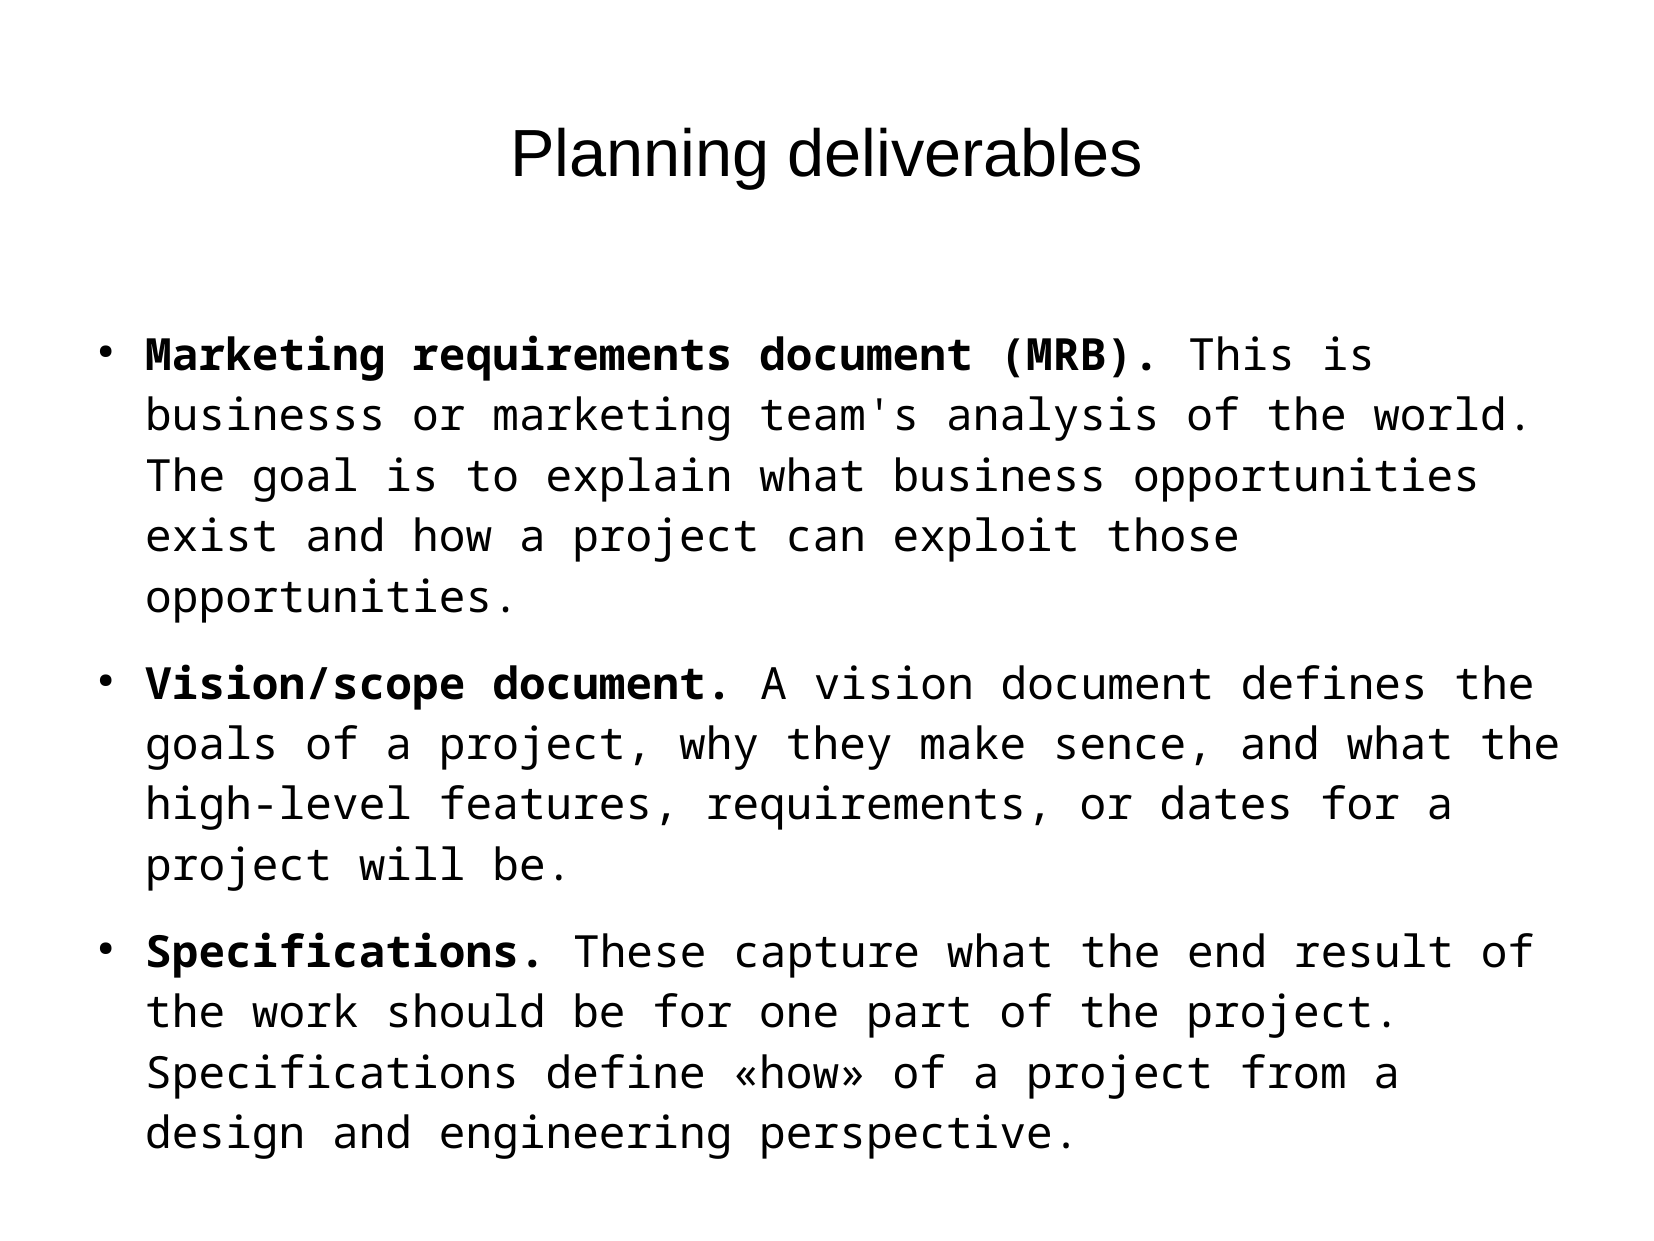

# Planning deliverables
Marketing requirements document (MRB). This is businesss or marketing team's analysis of the world. The goal is to explain what business opportunities exist and how a project can exploit those opportunities.
Vision/scope document. A vision document defines the goals of a project, why they make sence, and what the high-level features, requirements, or dates for a project will be.
Specifications. These capture what the end result of the work should be for one part of the project. Specifications define «how» of a project from a design and engineering perspective.